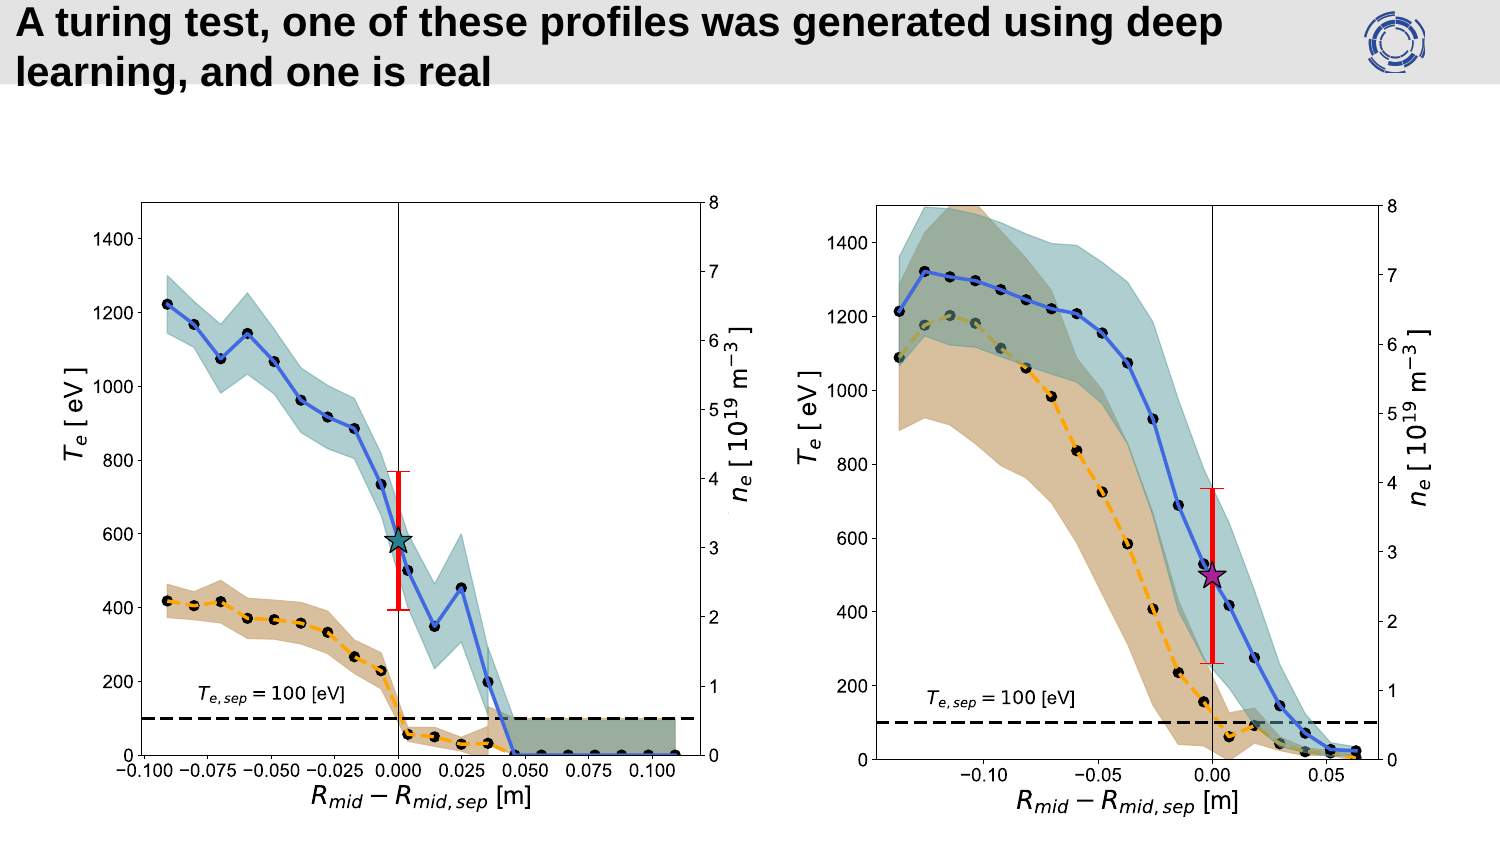

# A turing test, one of these profiles was generated using deep learning, and one is real